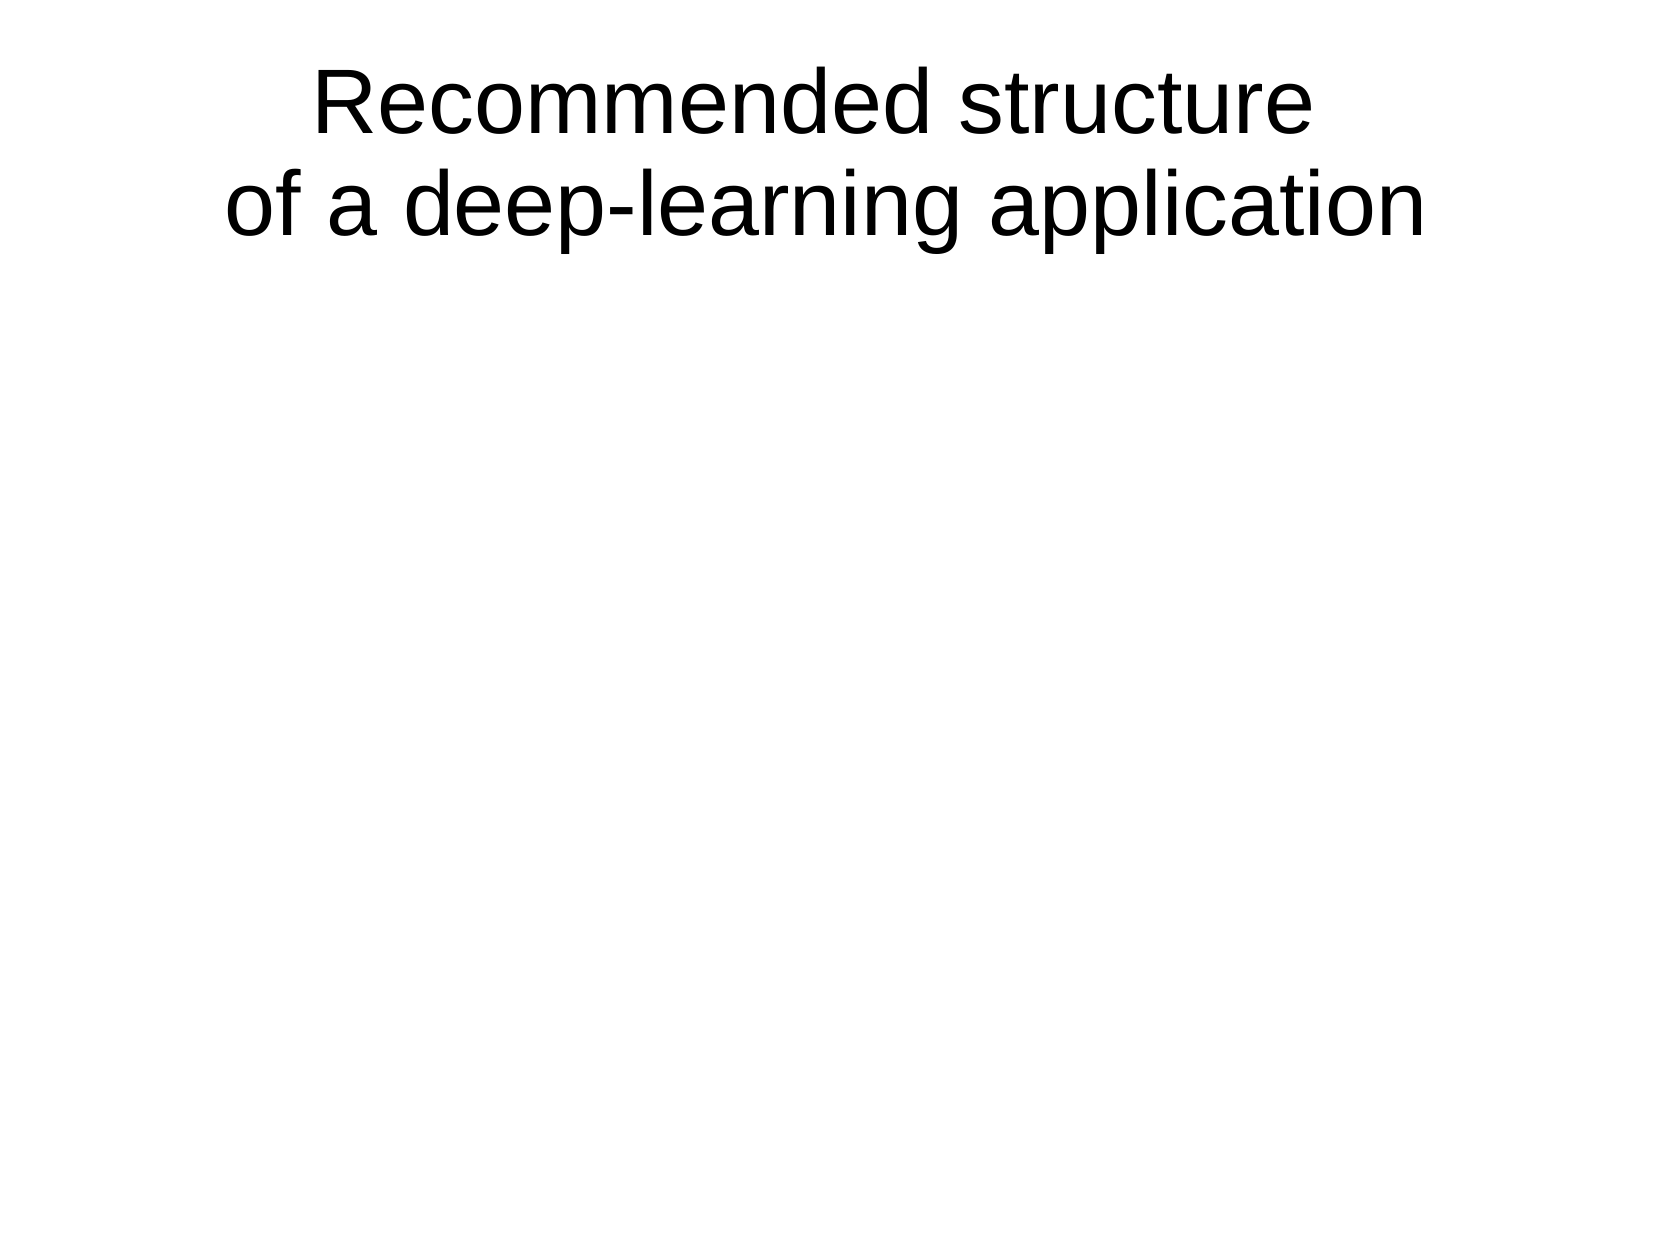

# Recommended structure of a deep-learning application